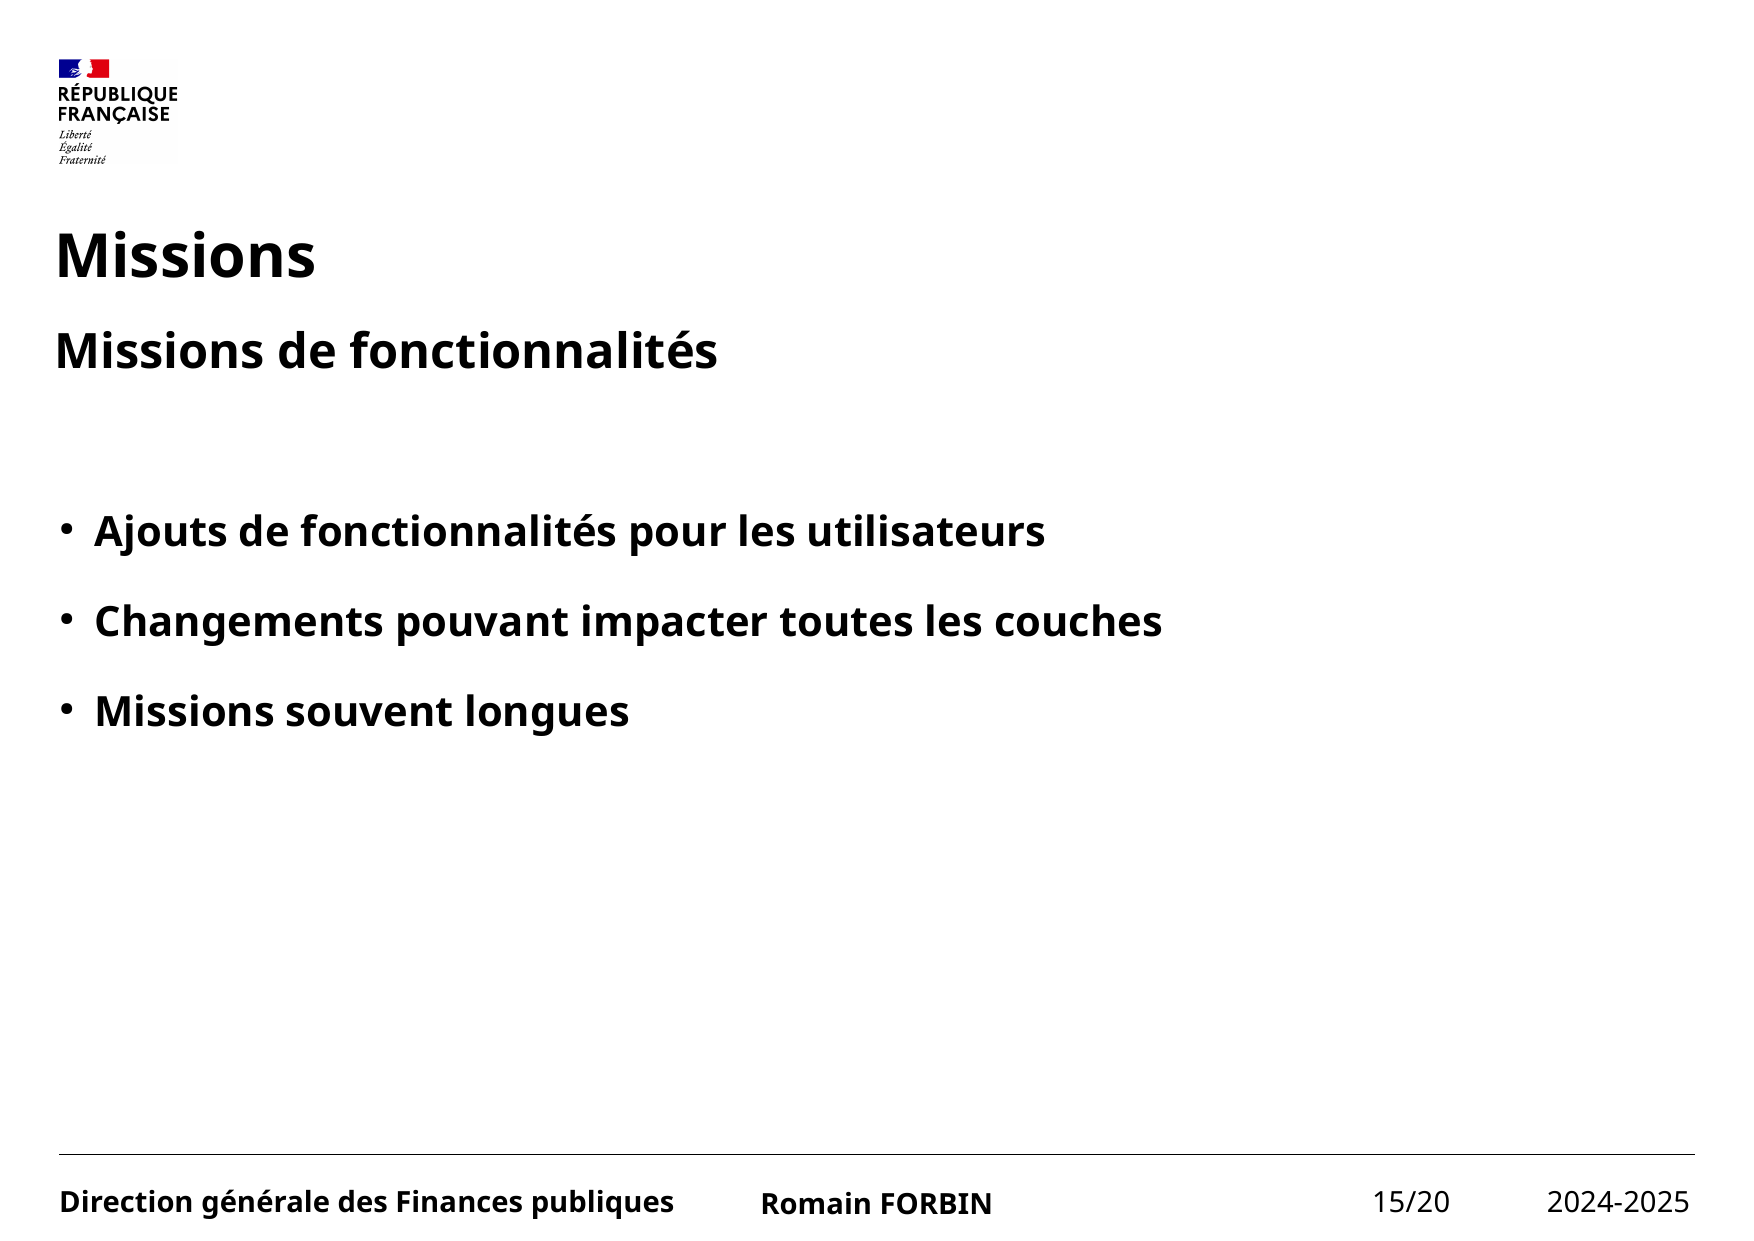

# Missions
Missions de fonctionnalités
Ajouts de fonctionnalités pour les utilisateurs
Changements pouvant impacter toutes les couches
Missions souvent longues